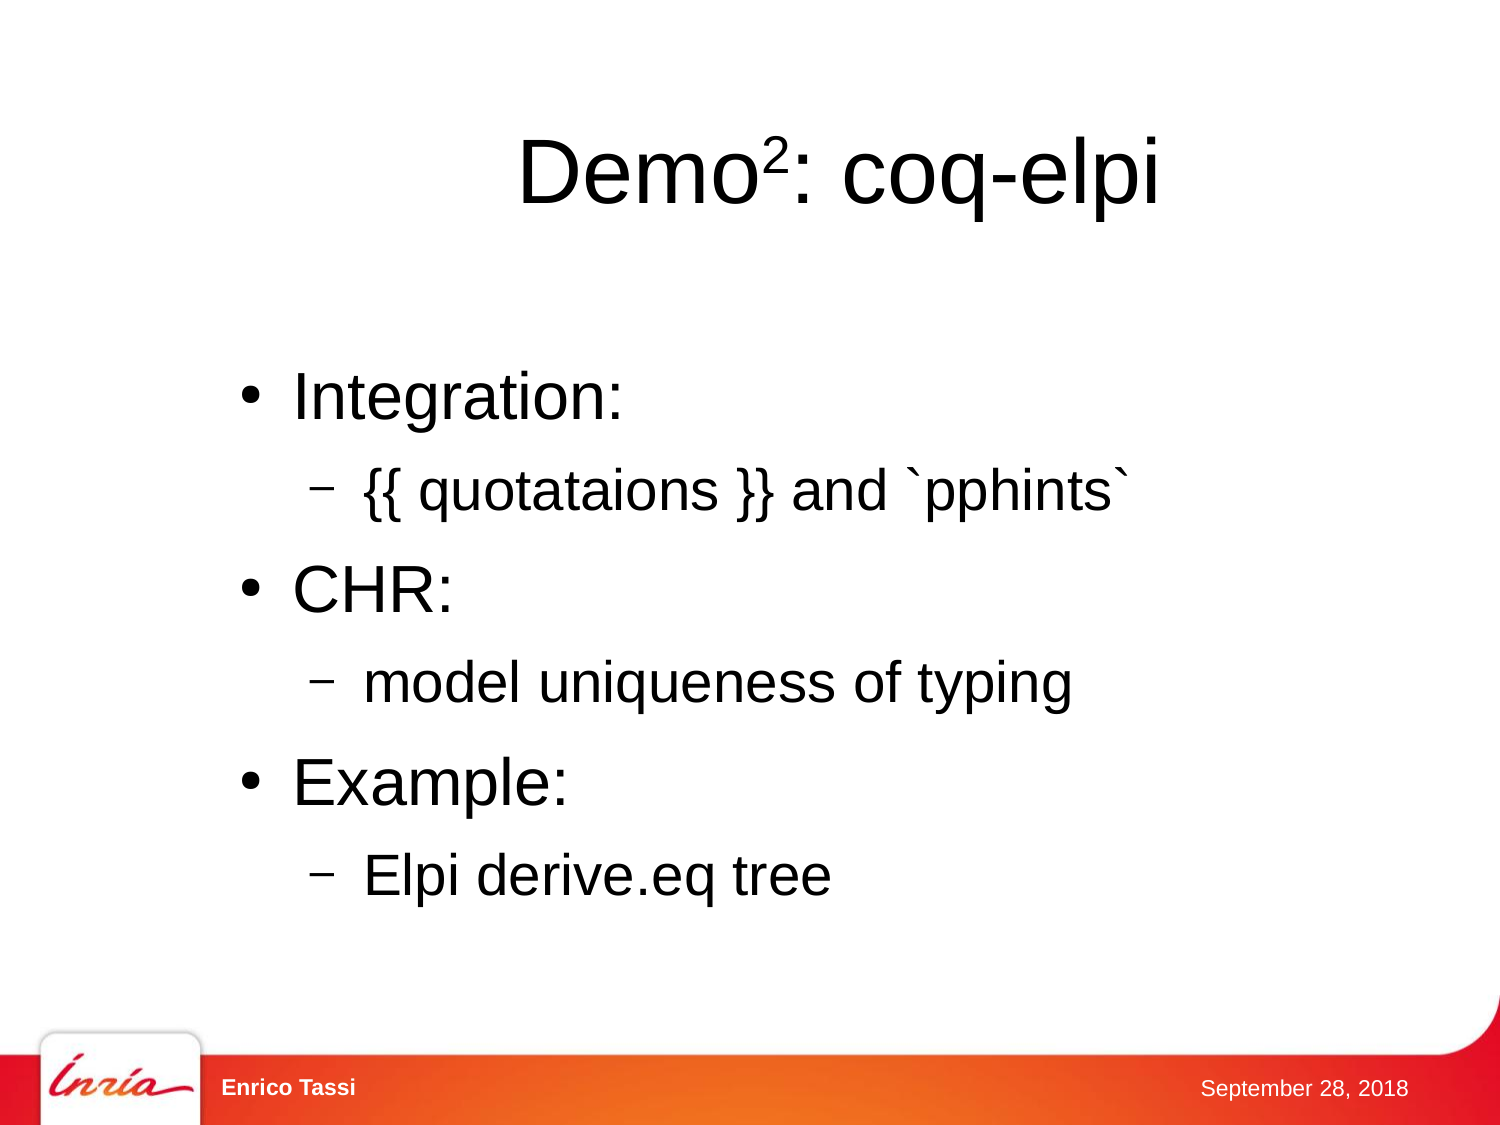

# Demo2: coq-elpi
Integration:
{{ quotataions }} and `pphints`
CHR:
model uniqueness of typing
Example:
Elpi derive.eq tree